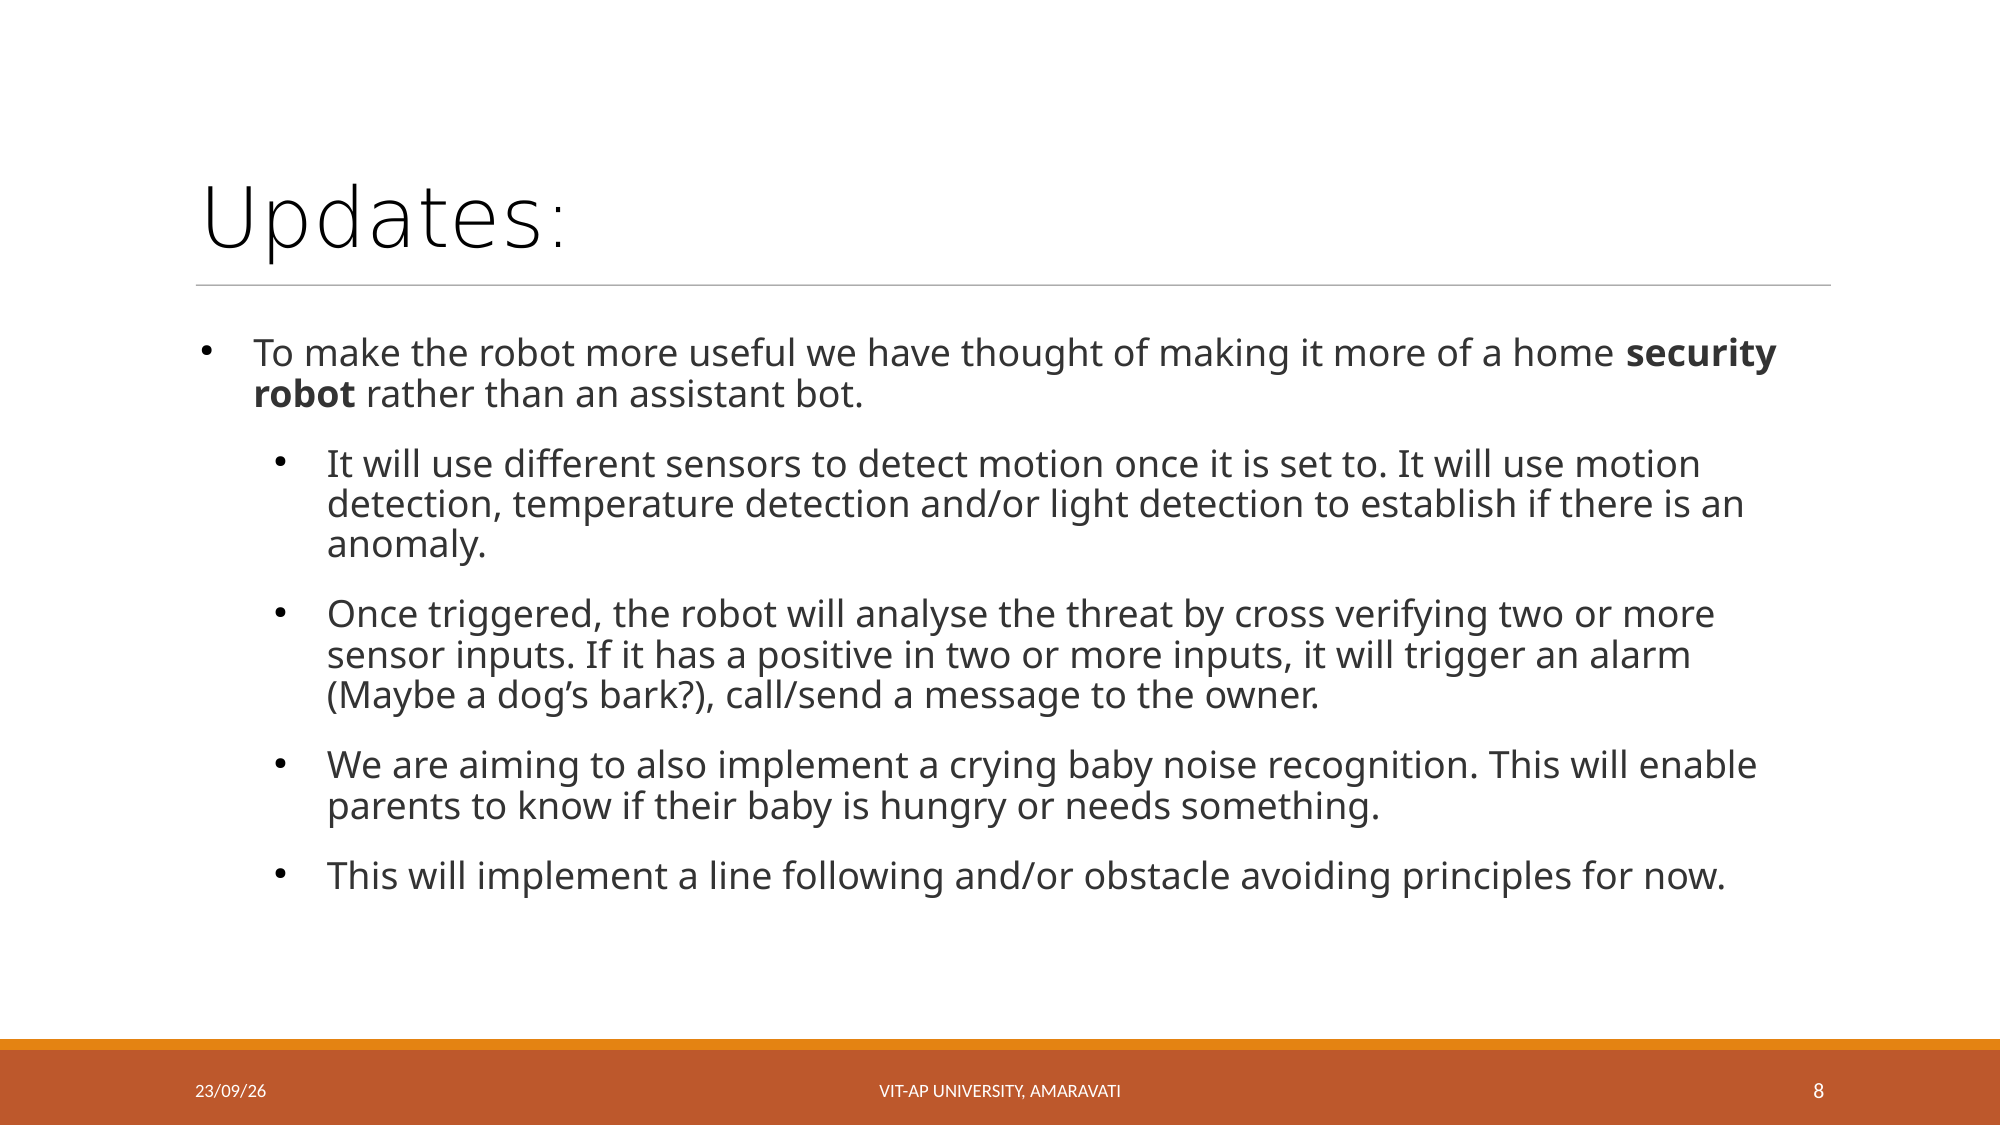

Updates:
# To make the robot more useful we have thought of making it more of a home security robot rather than an assistant bot.
It will use different sensors to detect motion once it is set to. It will use motion detection, temperature detection and/or light detection to establish if there is an anomaly.
Once triggered, the robot will analyse the threat by cross verifying two or more sensor inputs. If it has a positive in two or more inputs, it will trigger an alarm (Maybe a dog’s bark?), call/send a message to the owner.
We are aiming to also implement a crying baby noise recognition. This will enable parents to know if their baby is hungry or needs something.
This will implement a line following and/or obstacle avoiding principles for now.
VIT-AP University, Amaravati
8